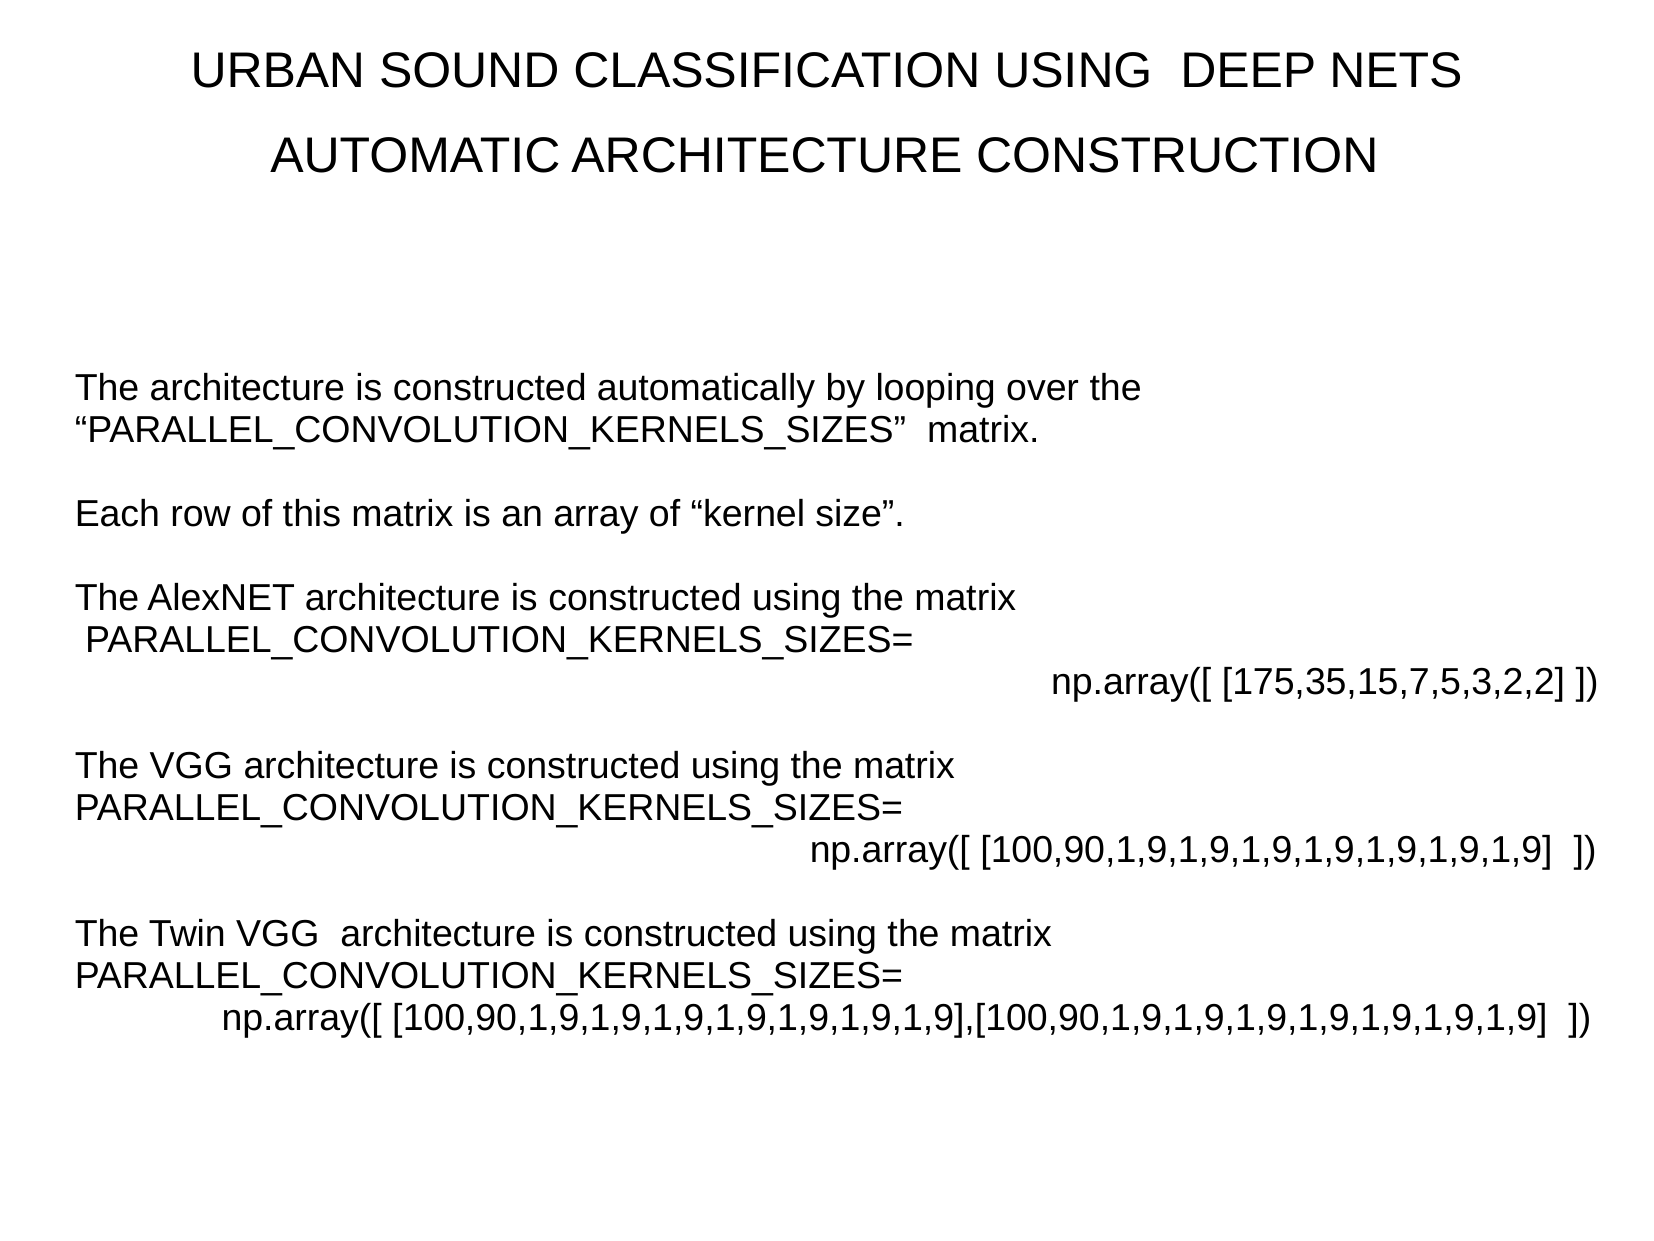

# URBAN SOUND CLASSIFICATION USING DEEP NETS
AUTOMATIC ARCHITECTURE CONSTRUCTION
The architecture is constructed automatically by looping over the “PARALLEL_CONVOLUTION_KERNELS_SIZES” matrix.
Each row of this matrix is an array of “kernel size”.
The AlexNET architecture is constructed using the matrix
 PARALLEL_CONVOLUTION_KERNELS_SIZES=
 np.array([ [175,35,15,7,5,3,2,2] ])
The VGG architecture is constructed using the matrix
PARALLEL_CONVOLUTION_KERNELS_SIZES=
 np.array([ [100,90,1,9,1,9,1,9,1,9,1,9,1,9,1,9] ])
The Twin VGG architecture is constructed using the matrix
PARALLEL_CONVOLUTION_KERNELS_SIZES=
 np.array([ [100,90,1,9,1,9,1,9,1,9,1,9,1,9,1,9],[100,90,1,9,1,9,1,9,1,9,1,9,1,9,1,9] ])